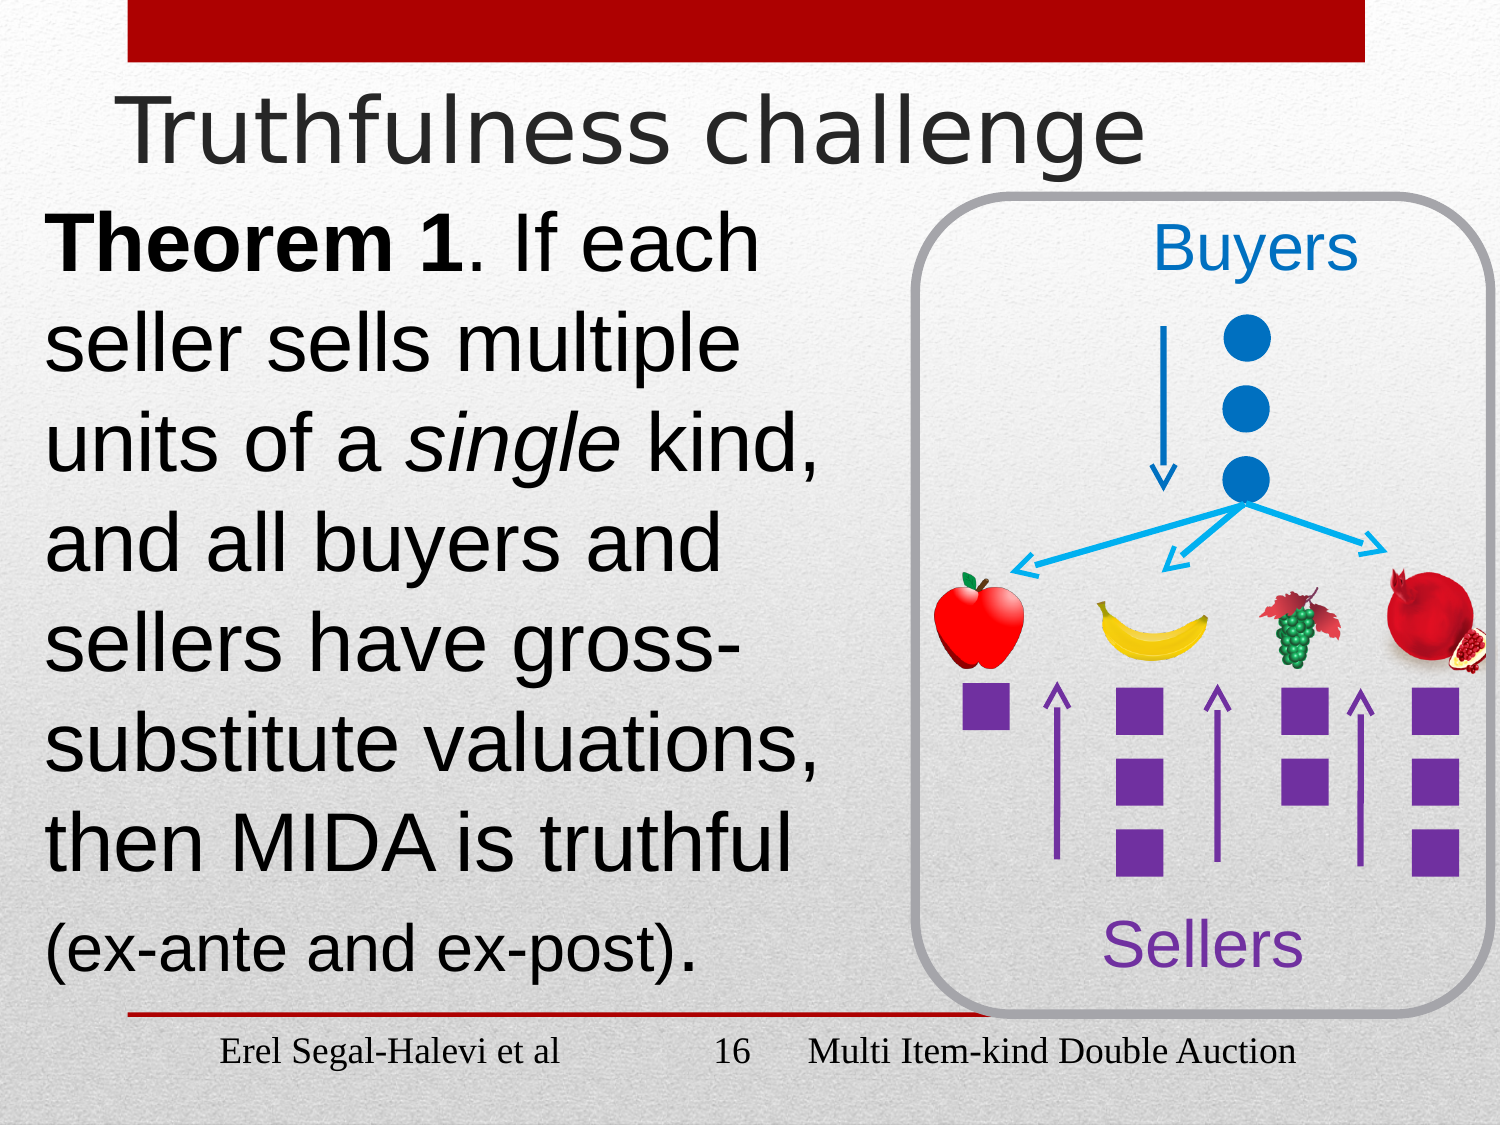

# Truthfulness challenge
Theorem 1. If each seller sells multiple units of a single kind,
and all buyers and sellers have gross-substitute valuations,
then MIDA is truthful (ex-ante and ex-post).
 Buyers
Sellers